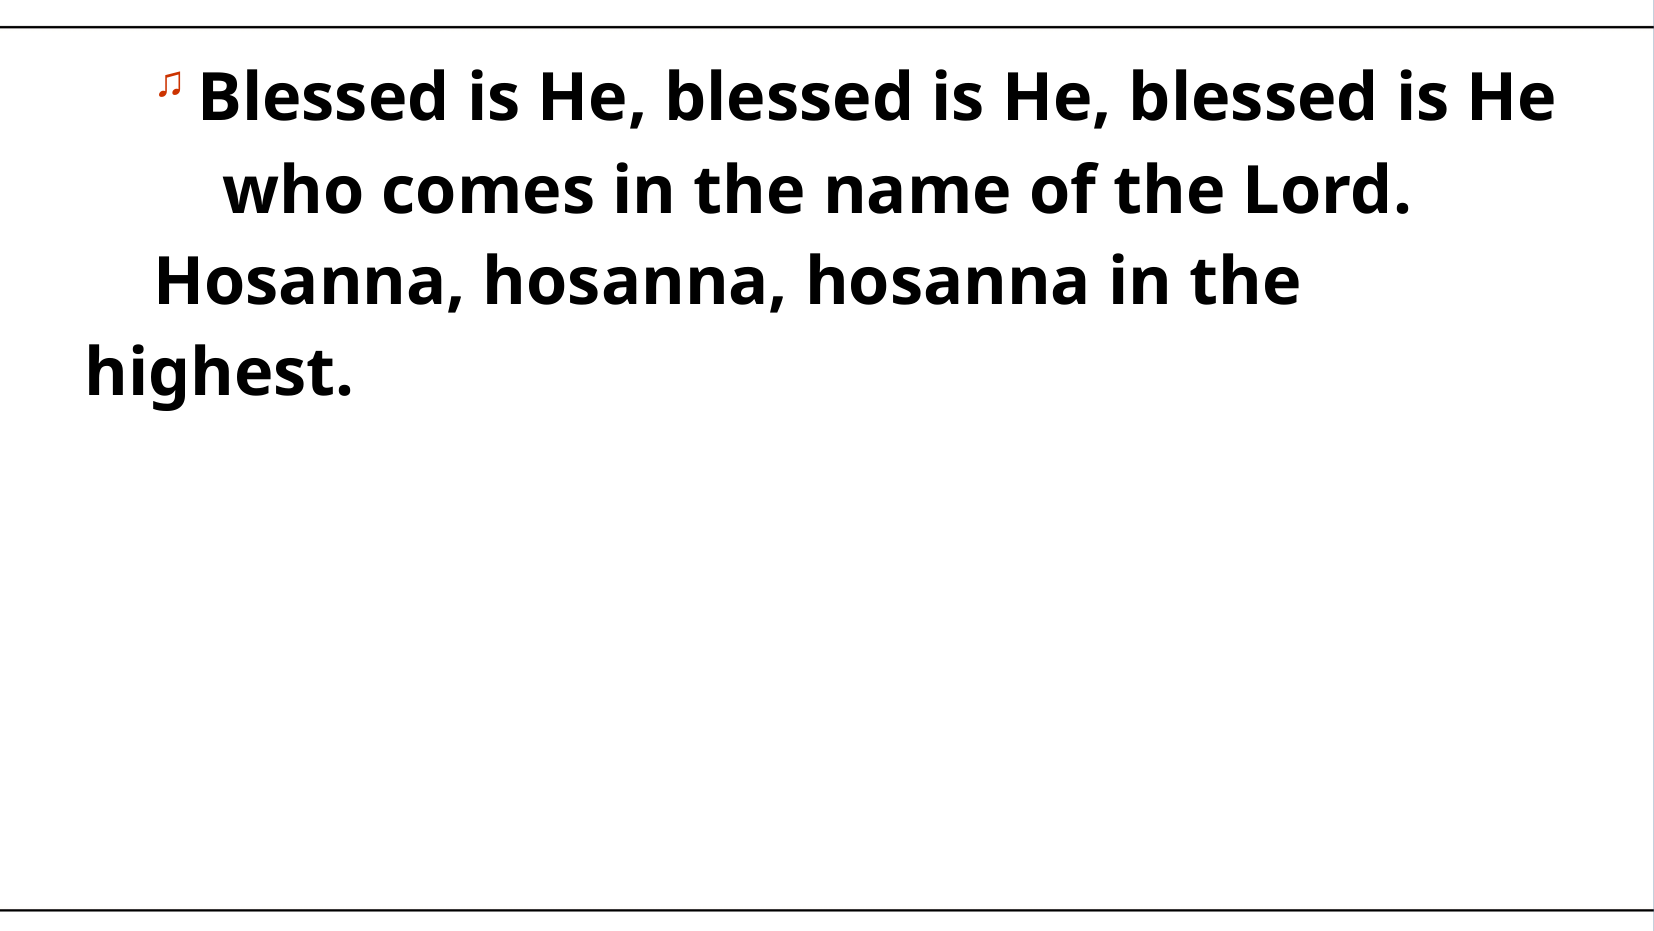

♫ Blessed is He, blessed is He, blessed is He
 who comes in the name of the Lord.
 Hosanna, hosanna, hosanna in the highest.